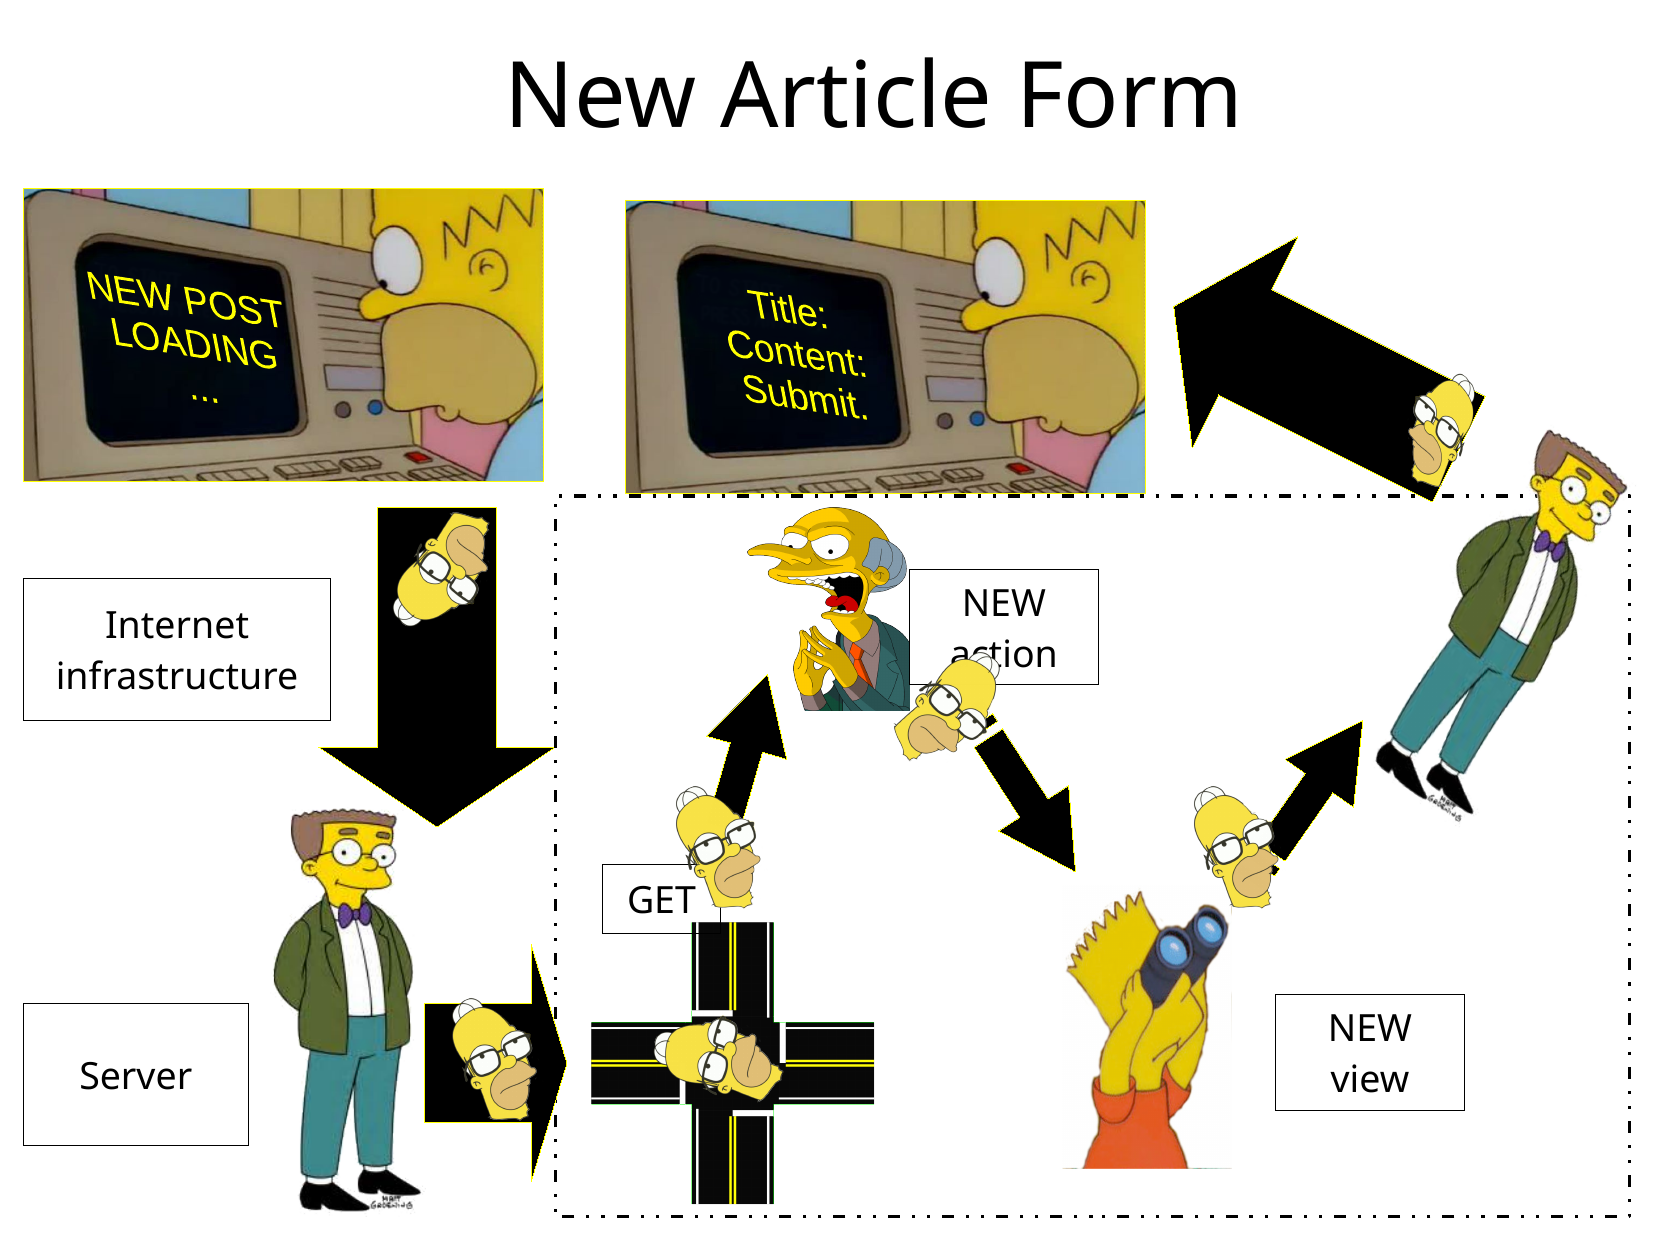

# New Article Form
NEW POST
LOADING
...
Title:
Content:
Submit.
NEW
action
Internet
infrastructure
GET
NEW
view
Server